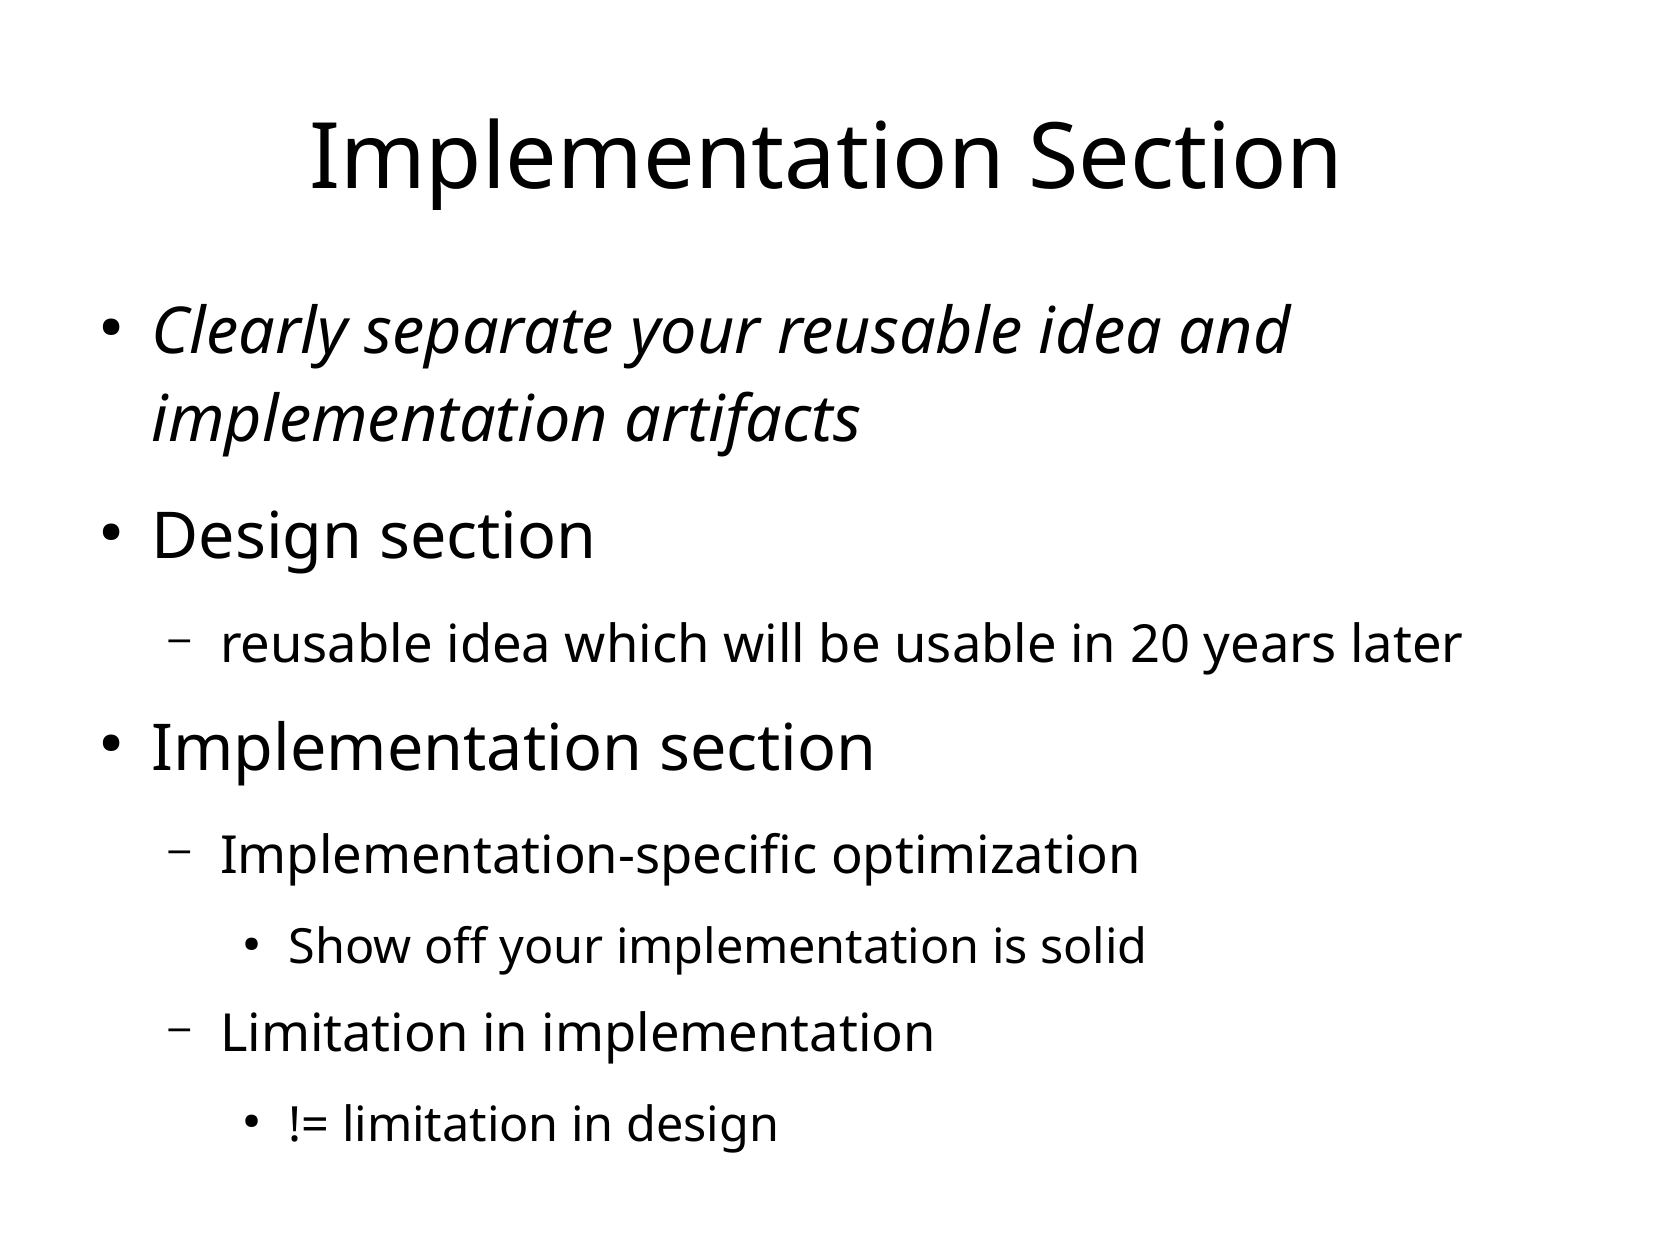

# Implementation Section
Clearly separate your reusable idea and implementation artifacts
Design section
reusable idea which will be usable in 20 years later
Implementation section
Implementation-specific optimization
Show off your implementation is solid
Limitation in implementation
!= limitation in design